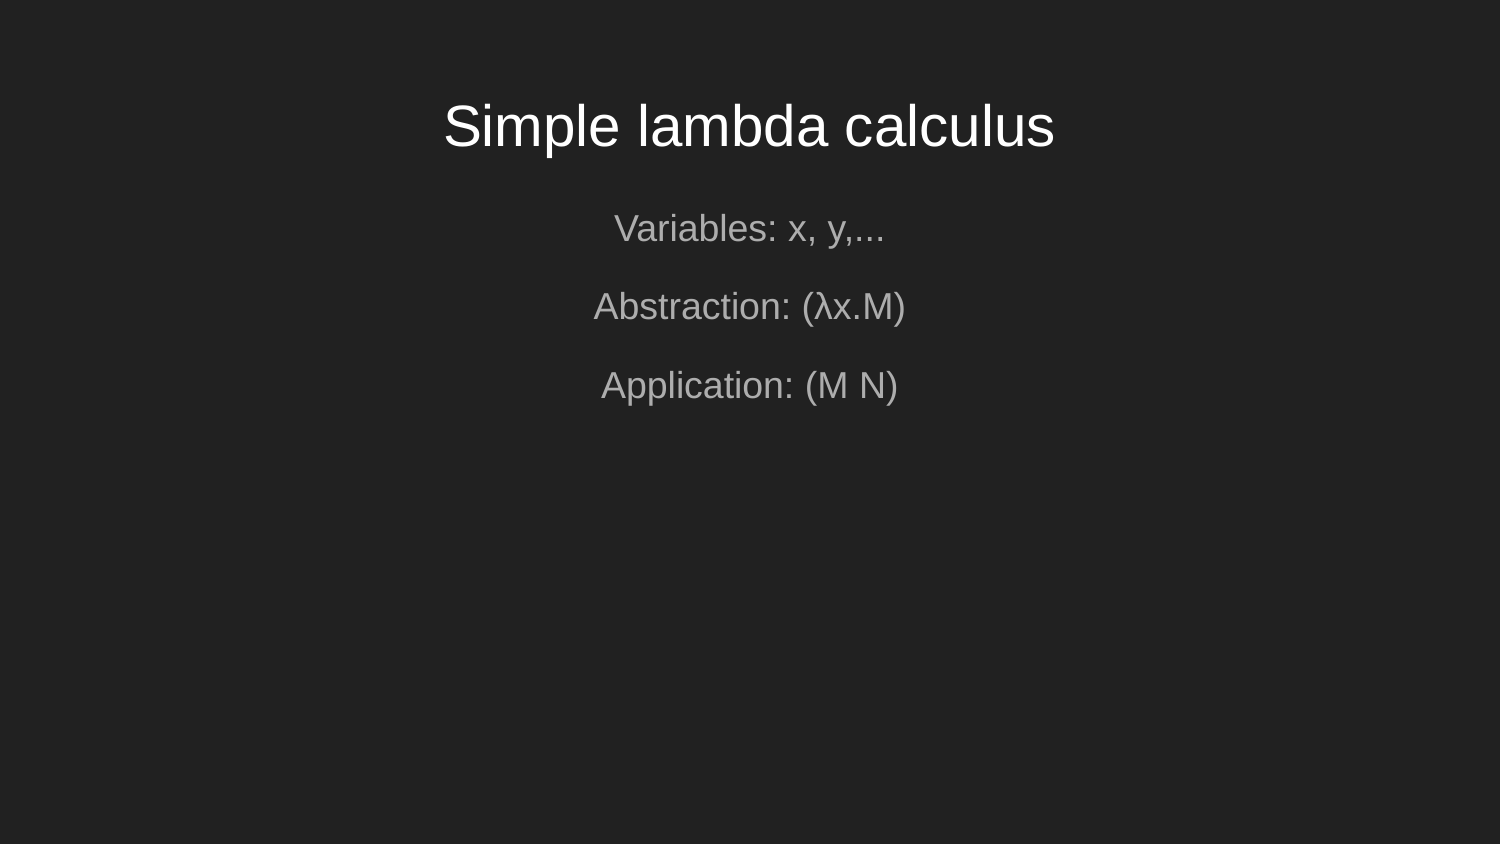

# Simple lambda calculus
Variables: x, y,...
Abstraction: (λx.M)
Application: (M N)